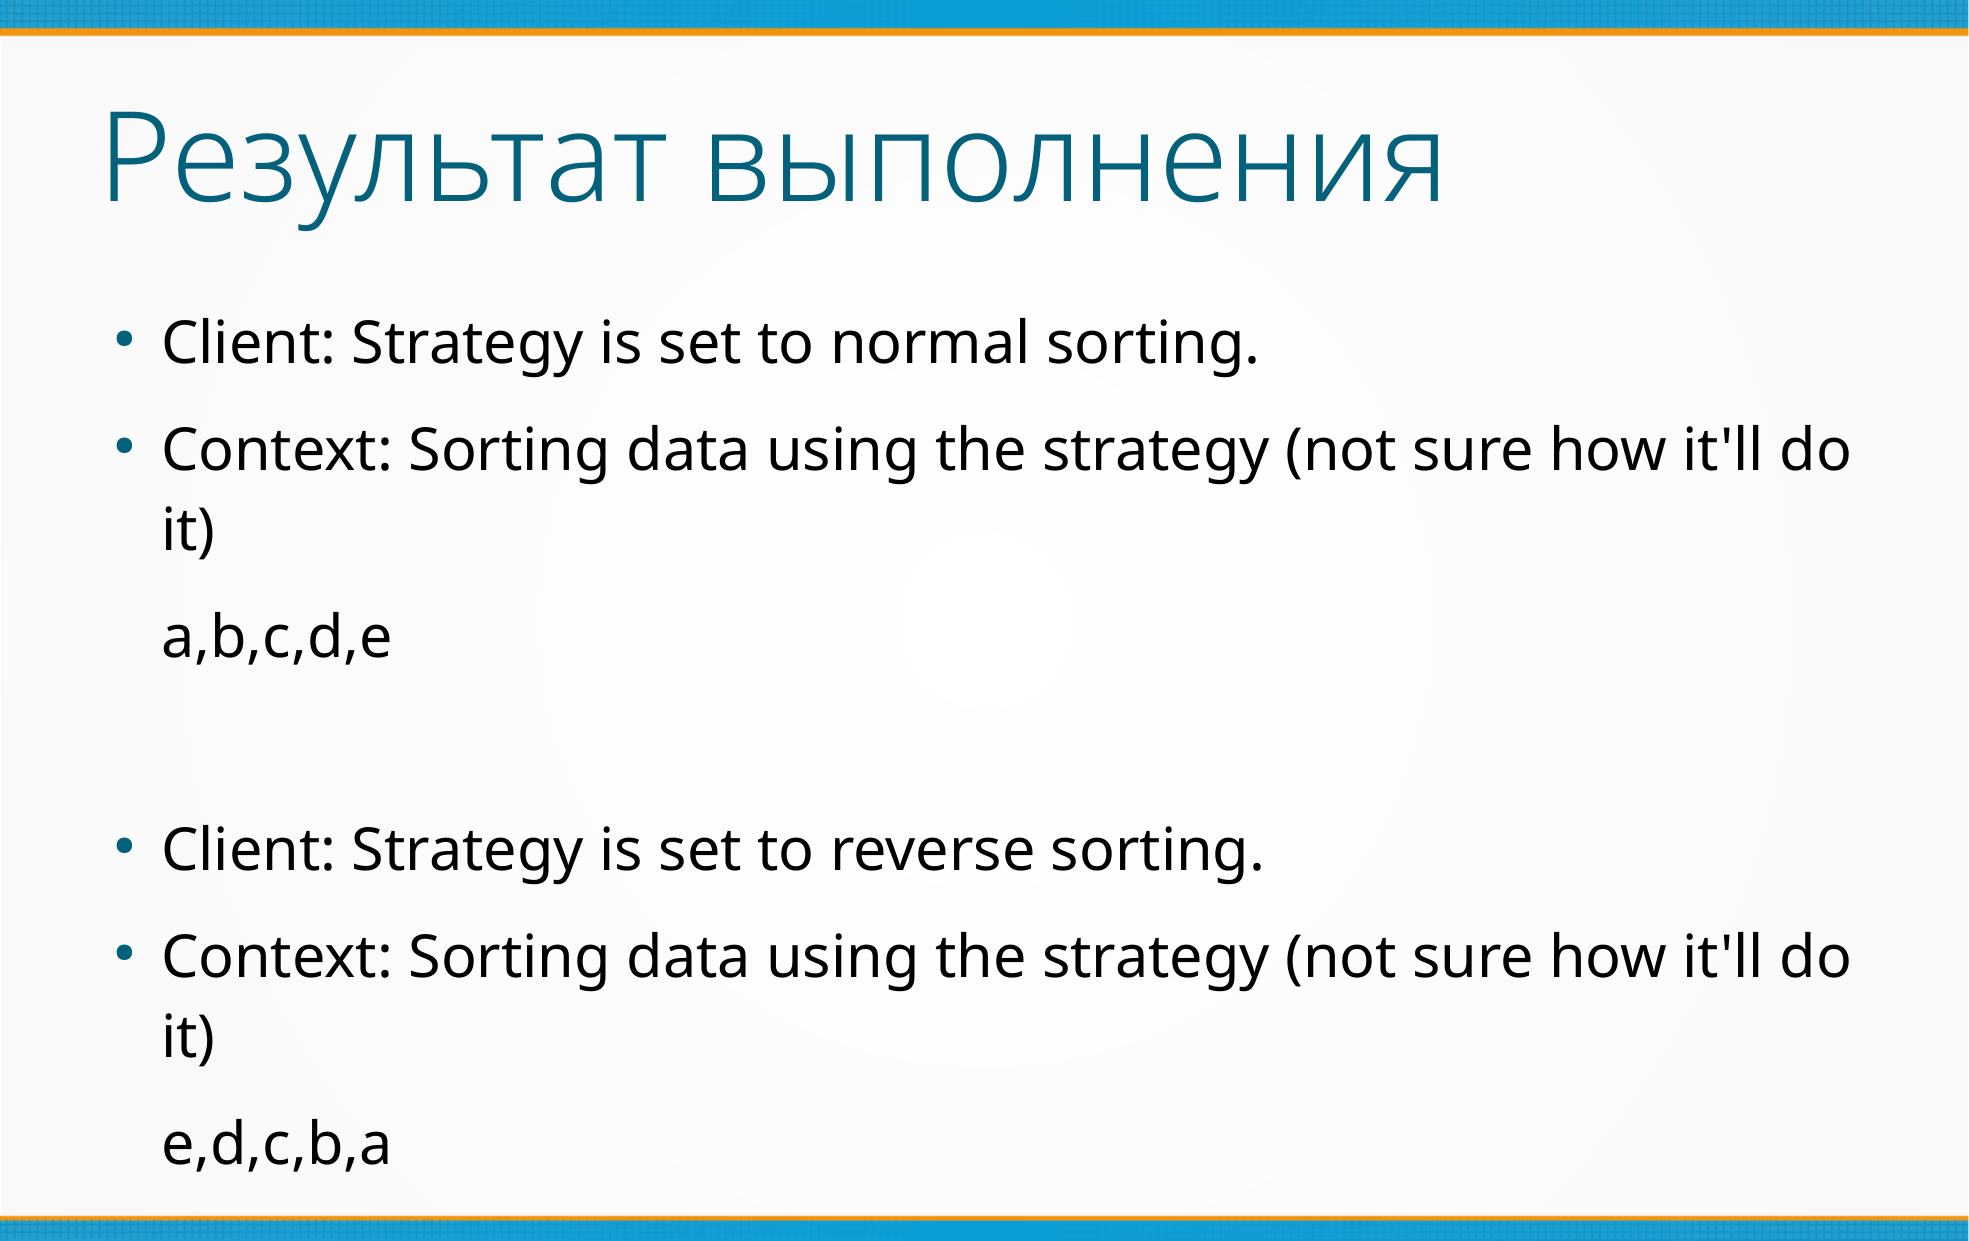

# Результат выполнения
Client: Strategy is set to normal sorting.
Context: Sorting data using the strategy (not sure how it'll do it)
a,b,c,d,e
Client: Strategy is set to reverse sorting.
Context: Sorting data using the strategy (not sure how it'll do it)
e,d,c,b,a